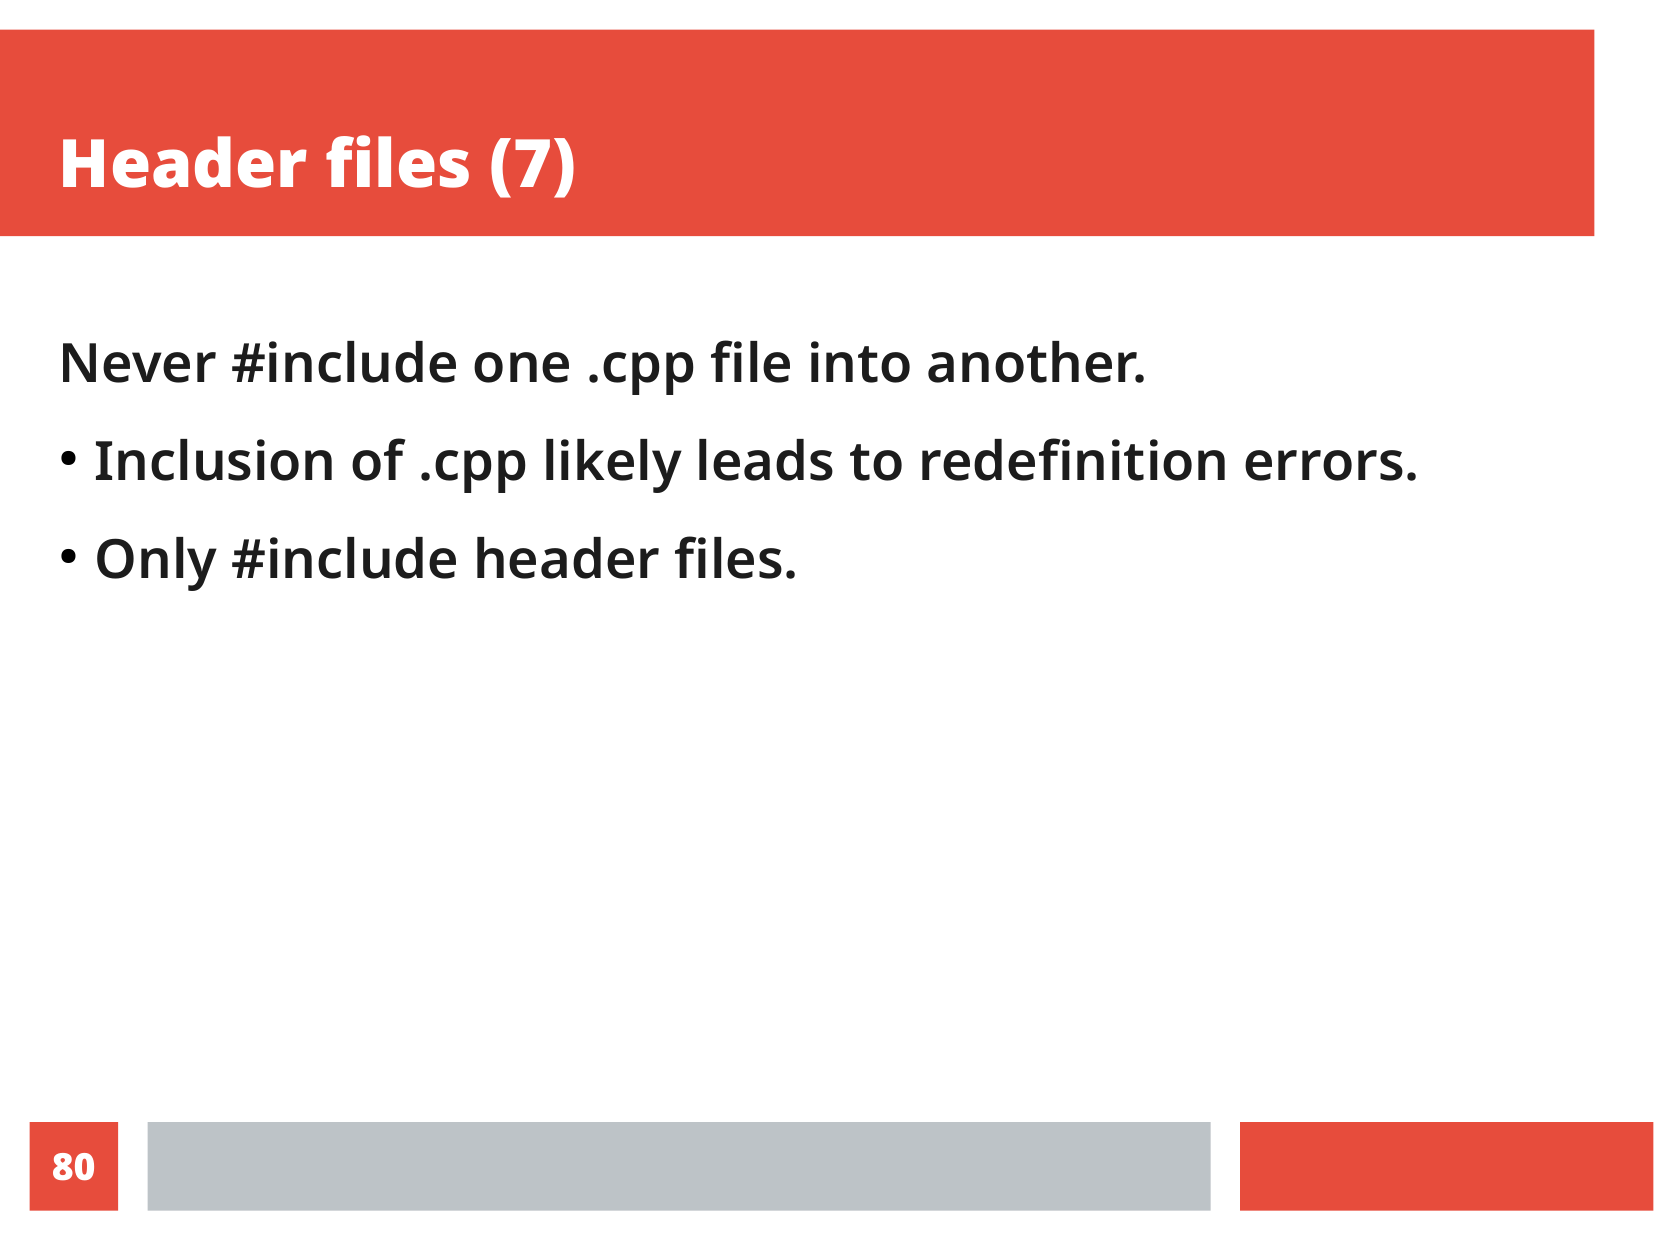

# Header files (7)
Never #include one .cpp file into another.
Inclusion of .cpp likely leads to redefinition errors.
Only #include header files.
80